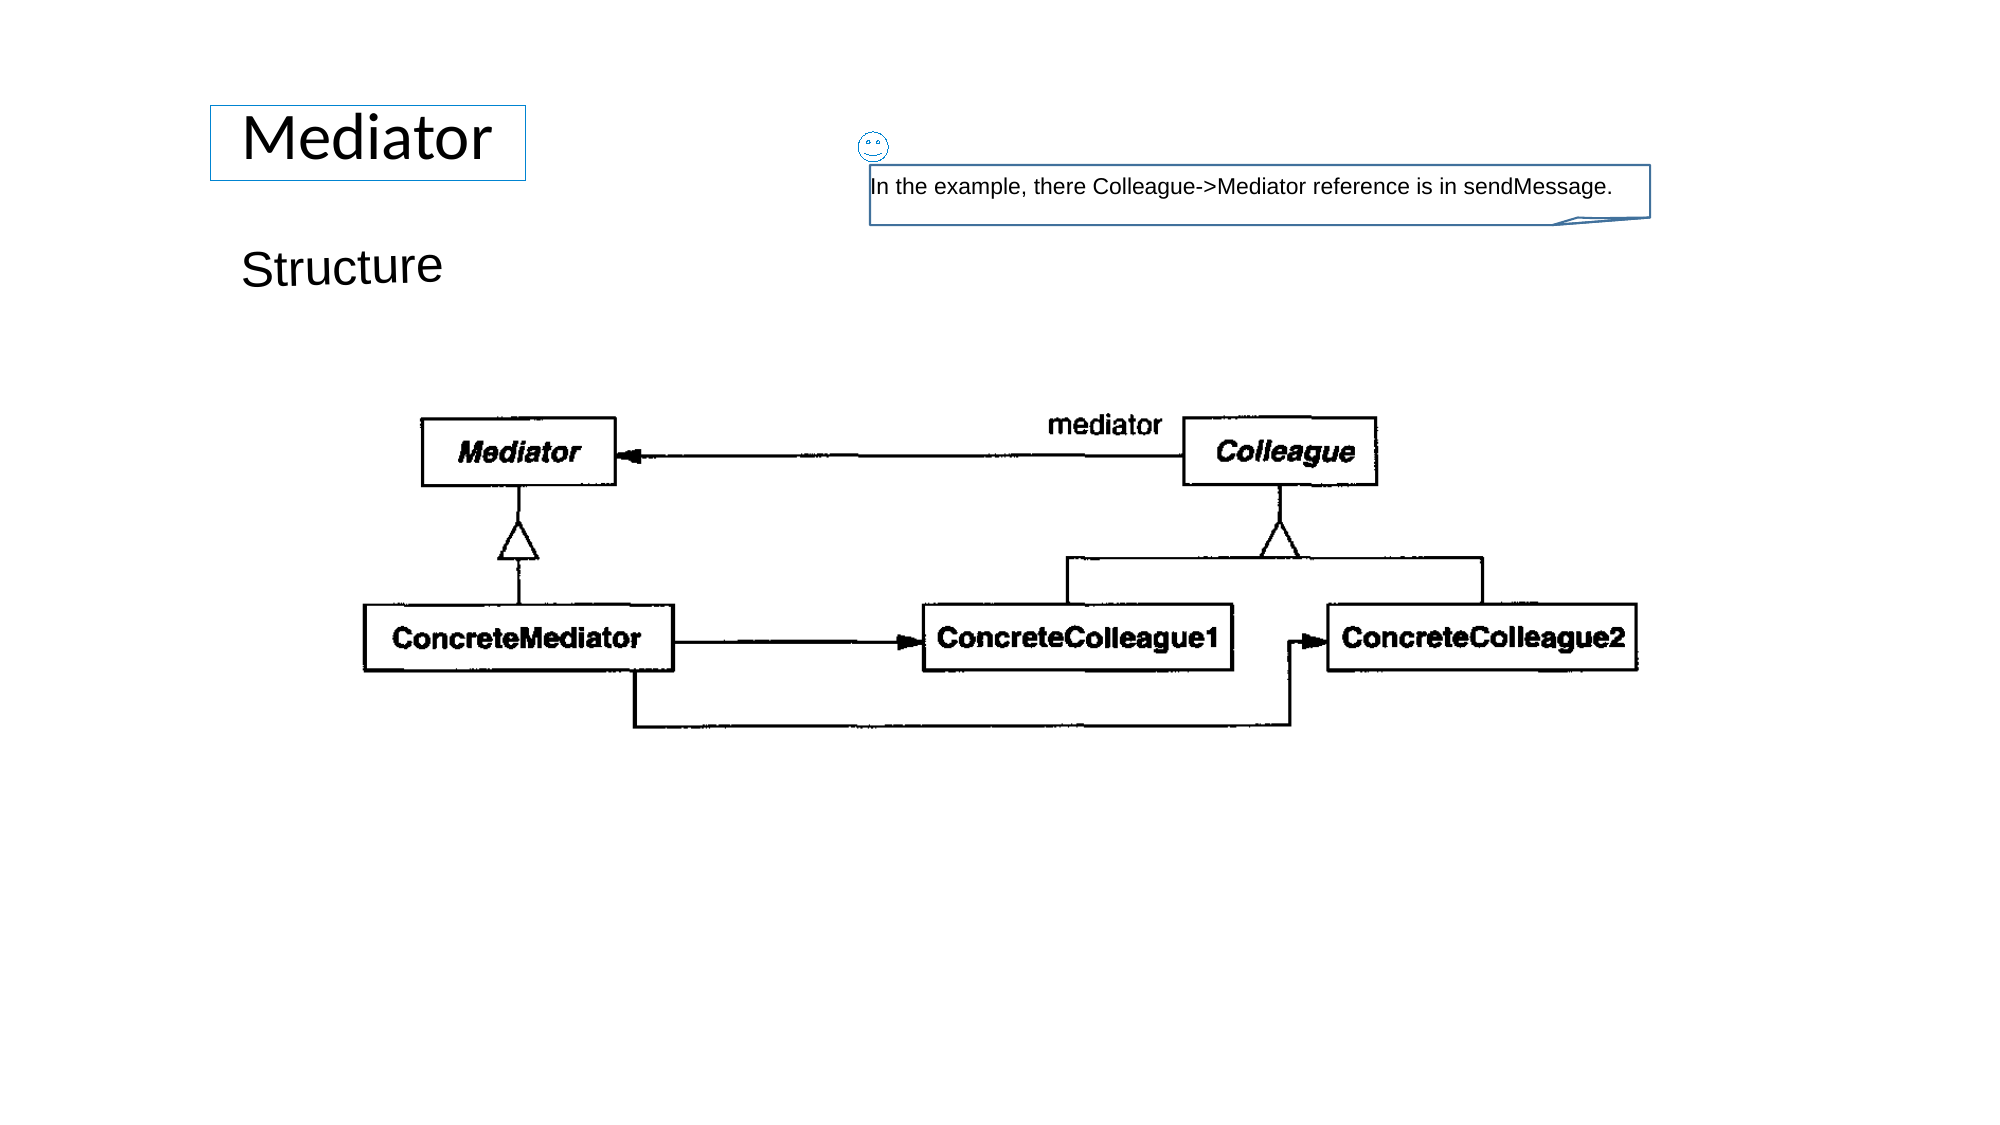

Mediator
In the example, there Colleague->Mediator reference is in sendMessage.
# Structure